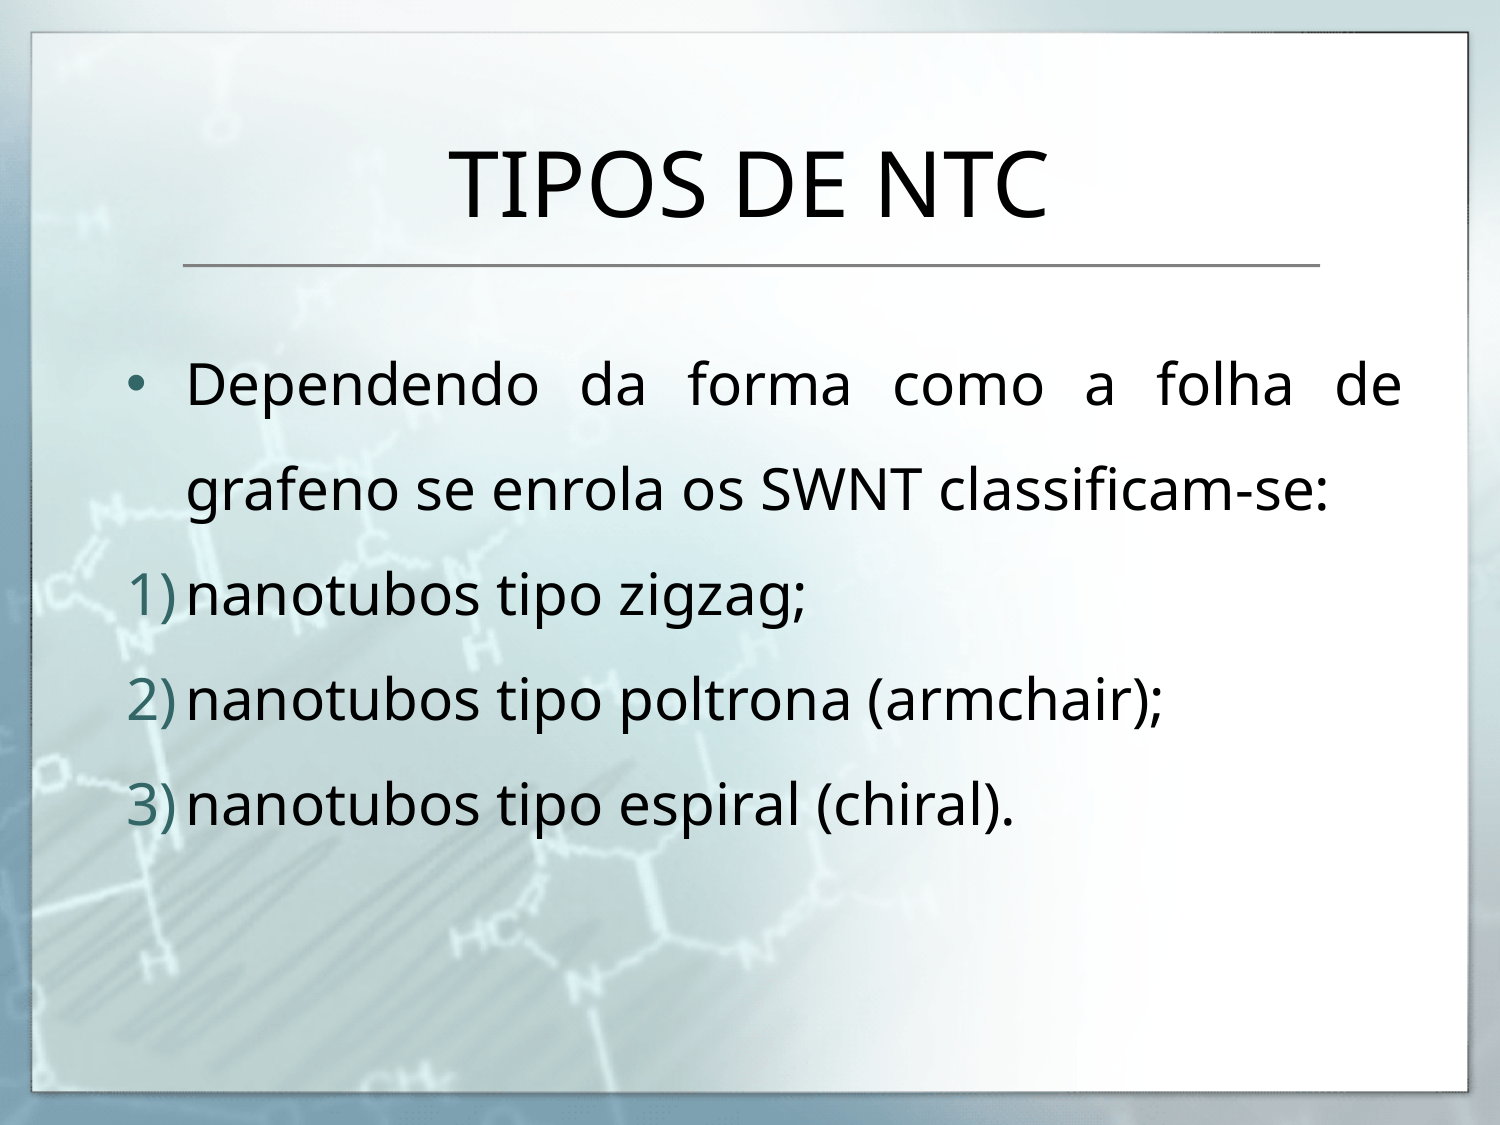

TIPOS DE NTC
Dependendo da forma como a folha de grafeno se enrola os SWNT classificam-se:
nanotubos tipo zigzag;
nanotubos tipo poltrona (armchair);
nanotubos tipo espiral (chiral).